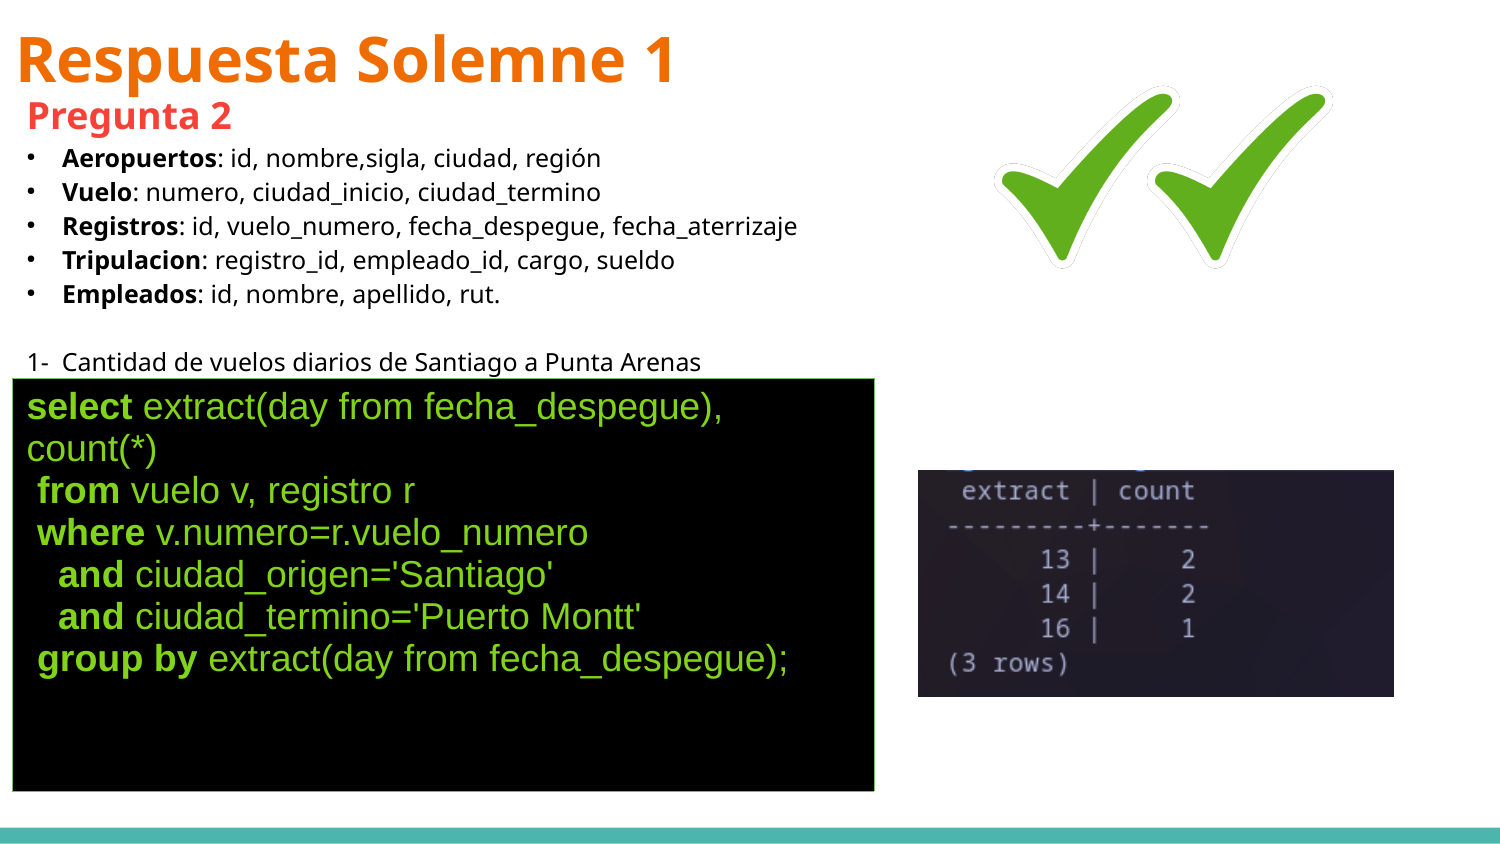

# Respuesta Solemne 1
Pregunta 2
Aeropuertos: id, nombre,sigla, ciudad, región
Vuelo: numero, ciudad_inicio, ciudad_termino
Registros: id, vuelo_numero, fecha_despegue, fecha_aterrizaje
Tripulacion: registro_id, empleado_id, cargo, sueldo
Empleados: id, nombre, apellido, rut.
1- Cantidad de vuelos diarios de Santiago a Punta Arenas
| select extract(day from fecha\_despegue), count(\*) from vuelo v, registro r where v.numero=r.vuelo\_numero and ciudad\_origen='Santiago' and ciudad\_termino='Puerto Montt' group by extract(day from fecha\_despegue); |
| --- |